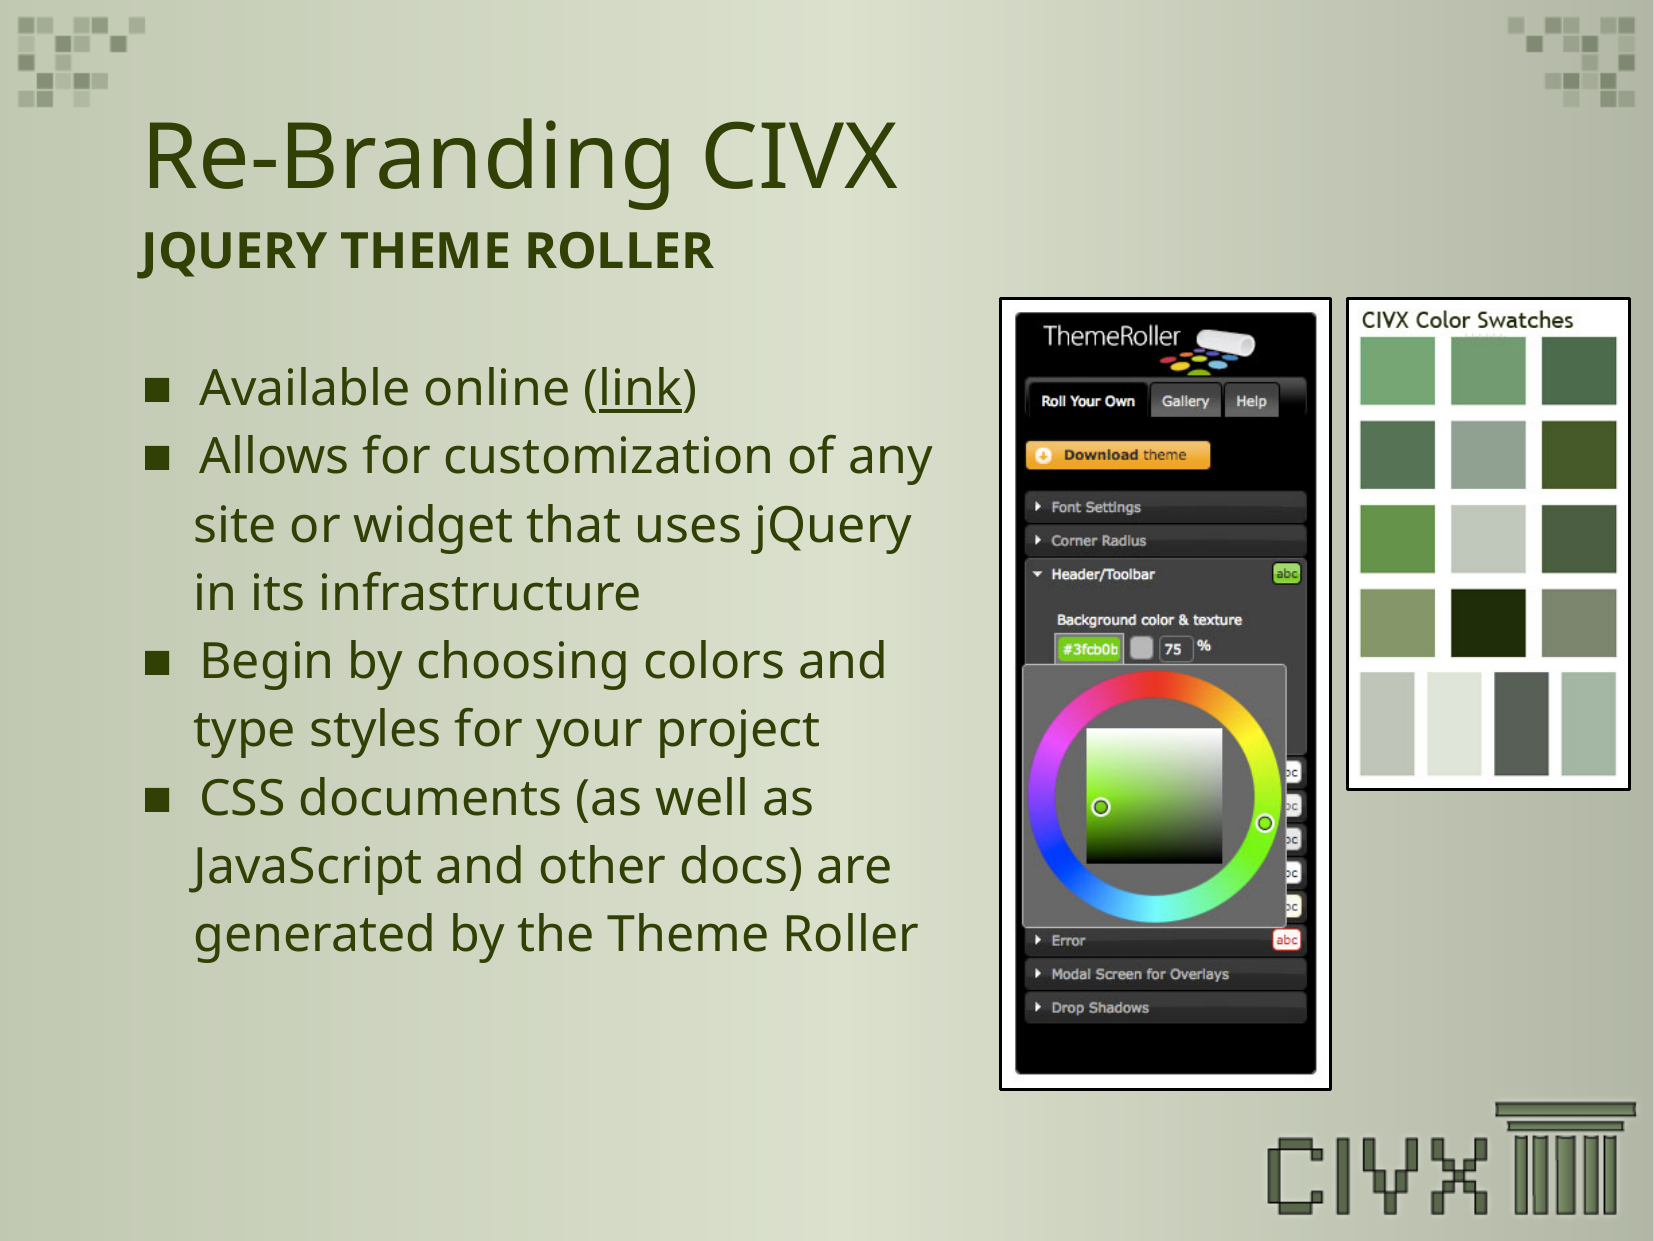

# Re-Branding CIVX
JQUERY THEME ROLLER
n Available online (link)
n Allows for customization of any
 site or widget that uses jQuery
 in its infrastructure
n Begin by choosing colors and
 type styles for your project
n CSS documents (as well as
 JavaScript and other docs) are
 generated by the Theme Roller